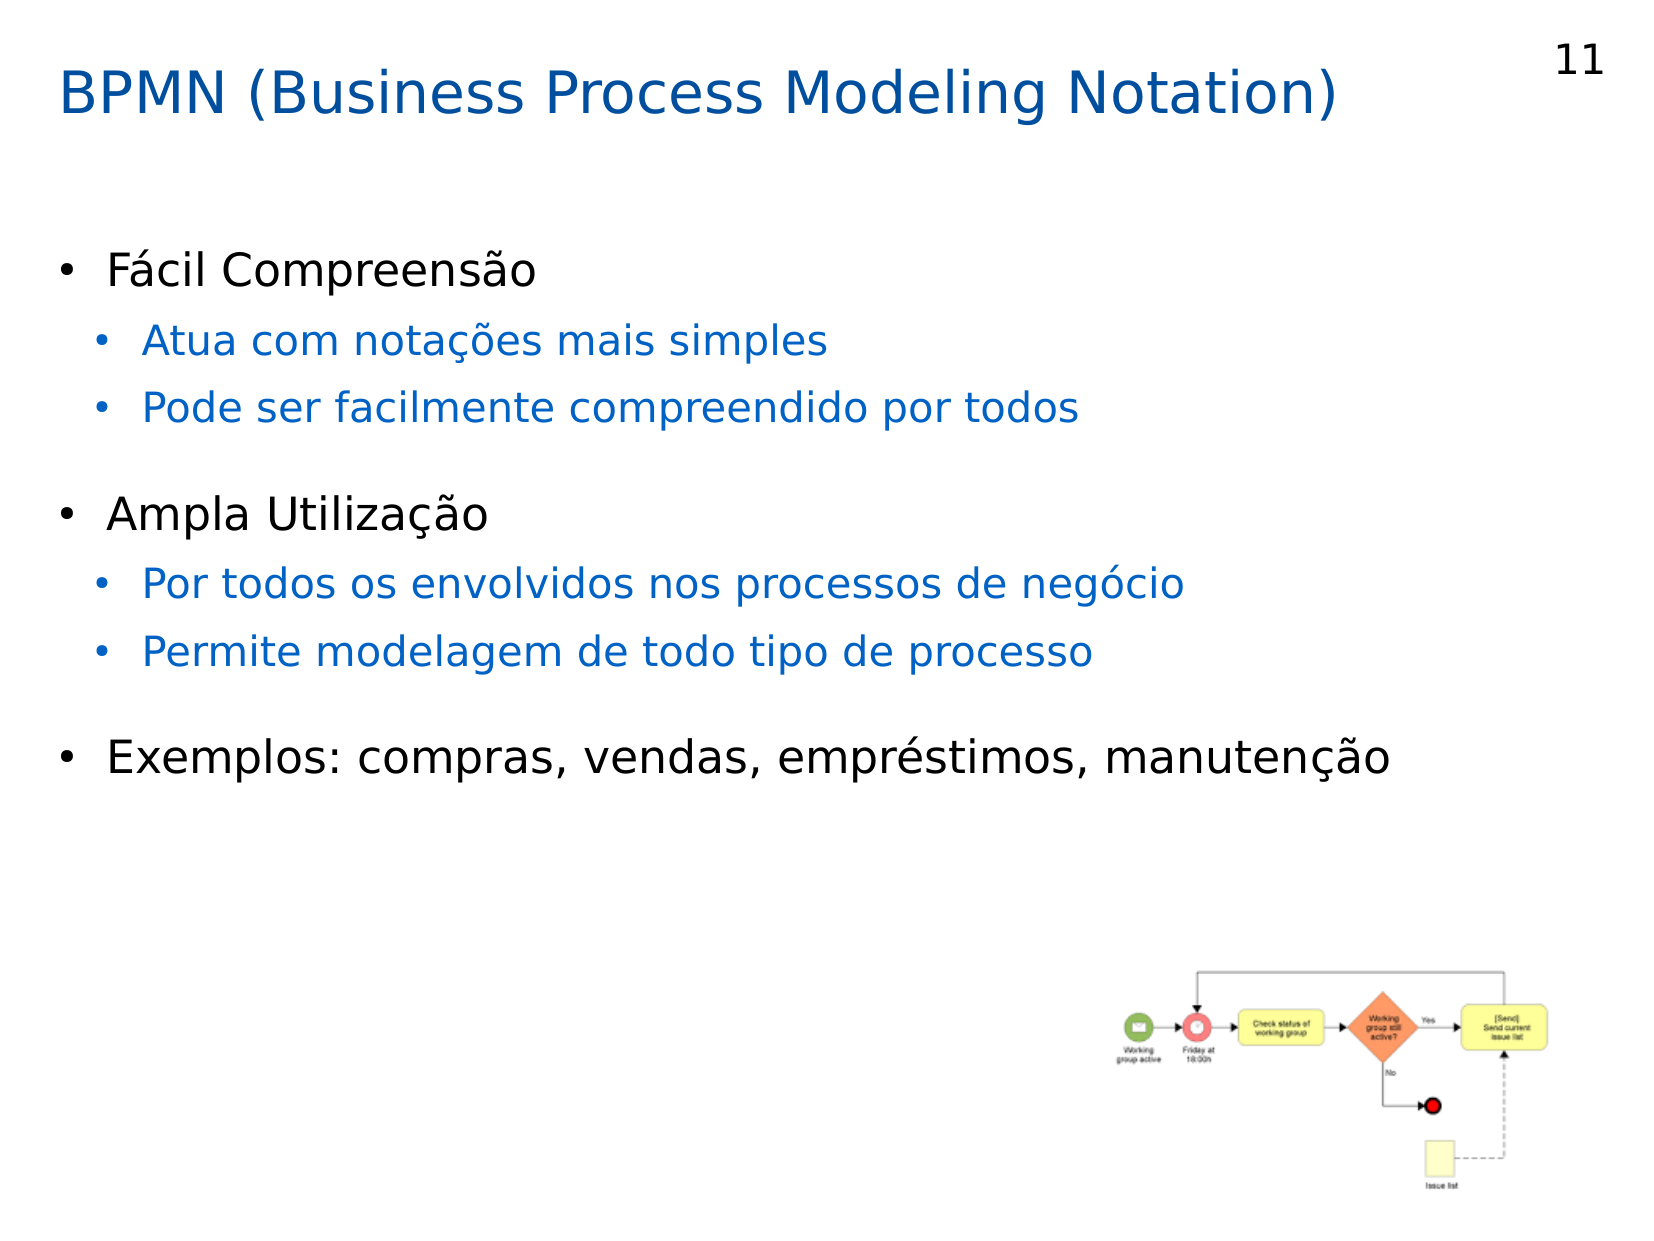

# BPMN (Business Process Modeling Notation)
11
Fácil Compreensão
Atua com notações mais simples
Pode ser facilmente compreendido por todos
Ampla Utilização
Por todos os envolvidos nos processos de negócio
Permite modelagem de todo tipo de processo
Exemplos: compras, vendas, empréstimos, manutenção